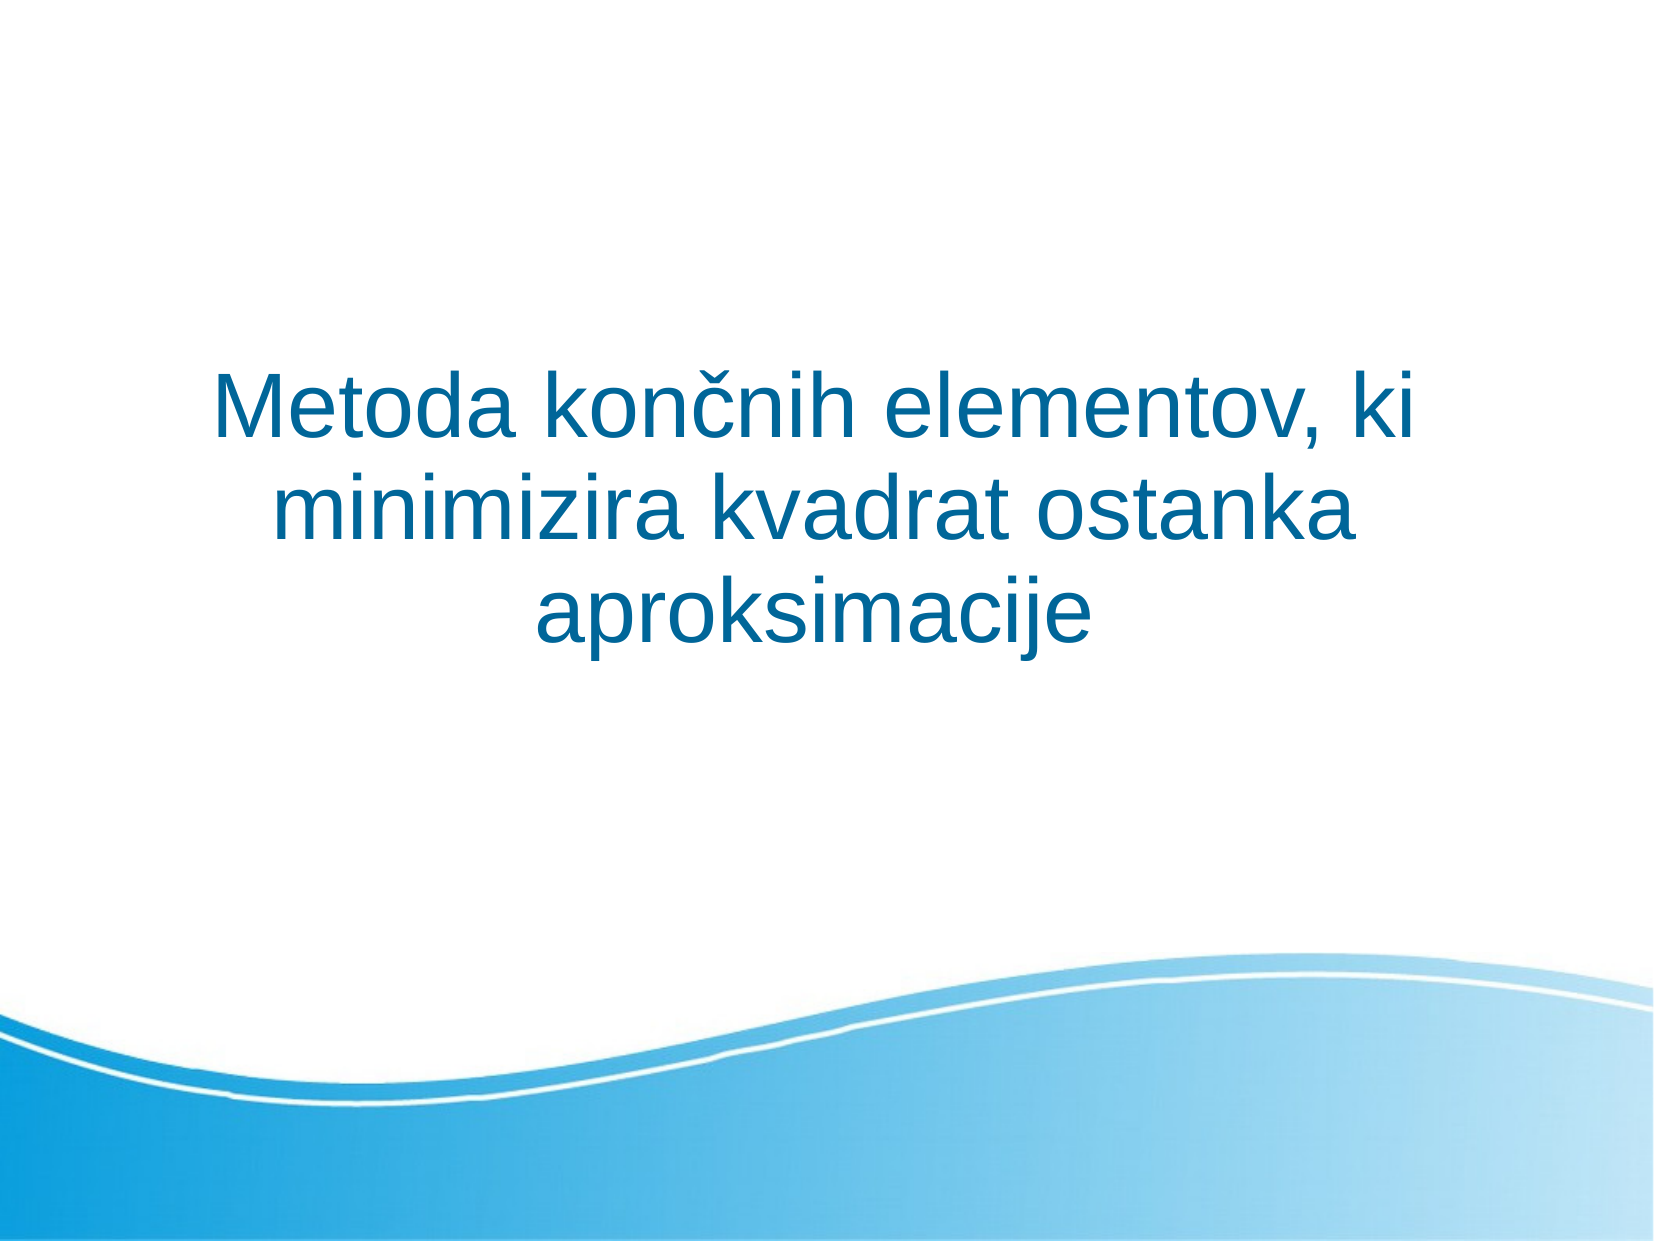

# Metoda končnih elementov, ki minimizira kvadrat ostanka aproksimacije